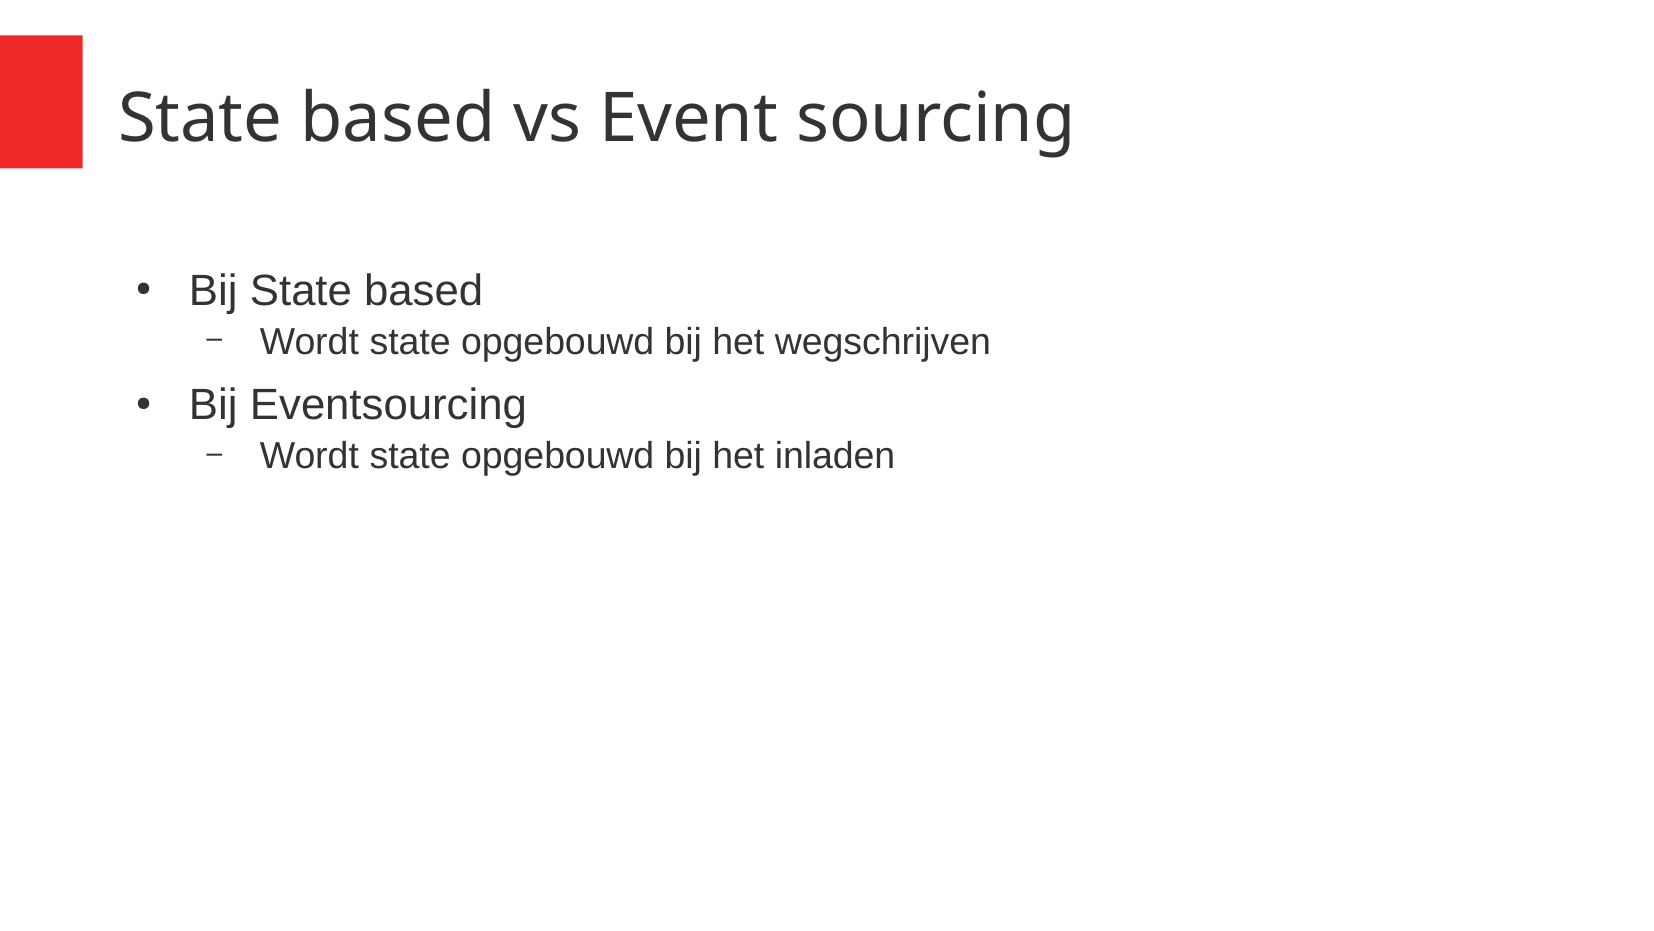

# State based vs Event sourcing
Bij State based
Wordt state opgebouwd bij het wegschrijven
Bij Eventsourcing
Wordt state opgebouwd bij het inladen